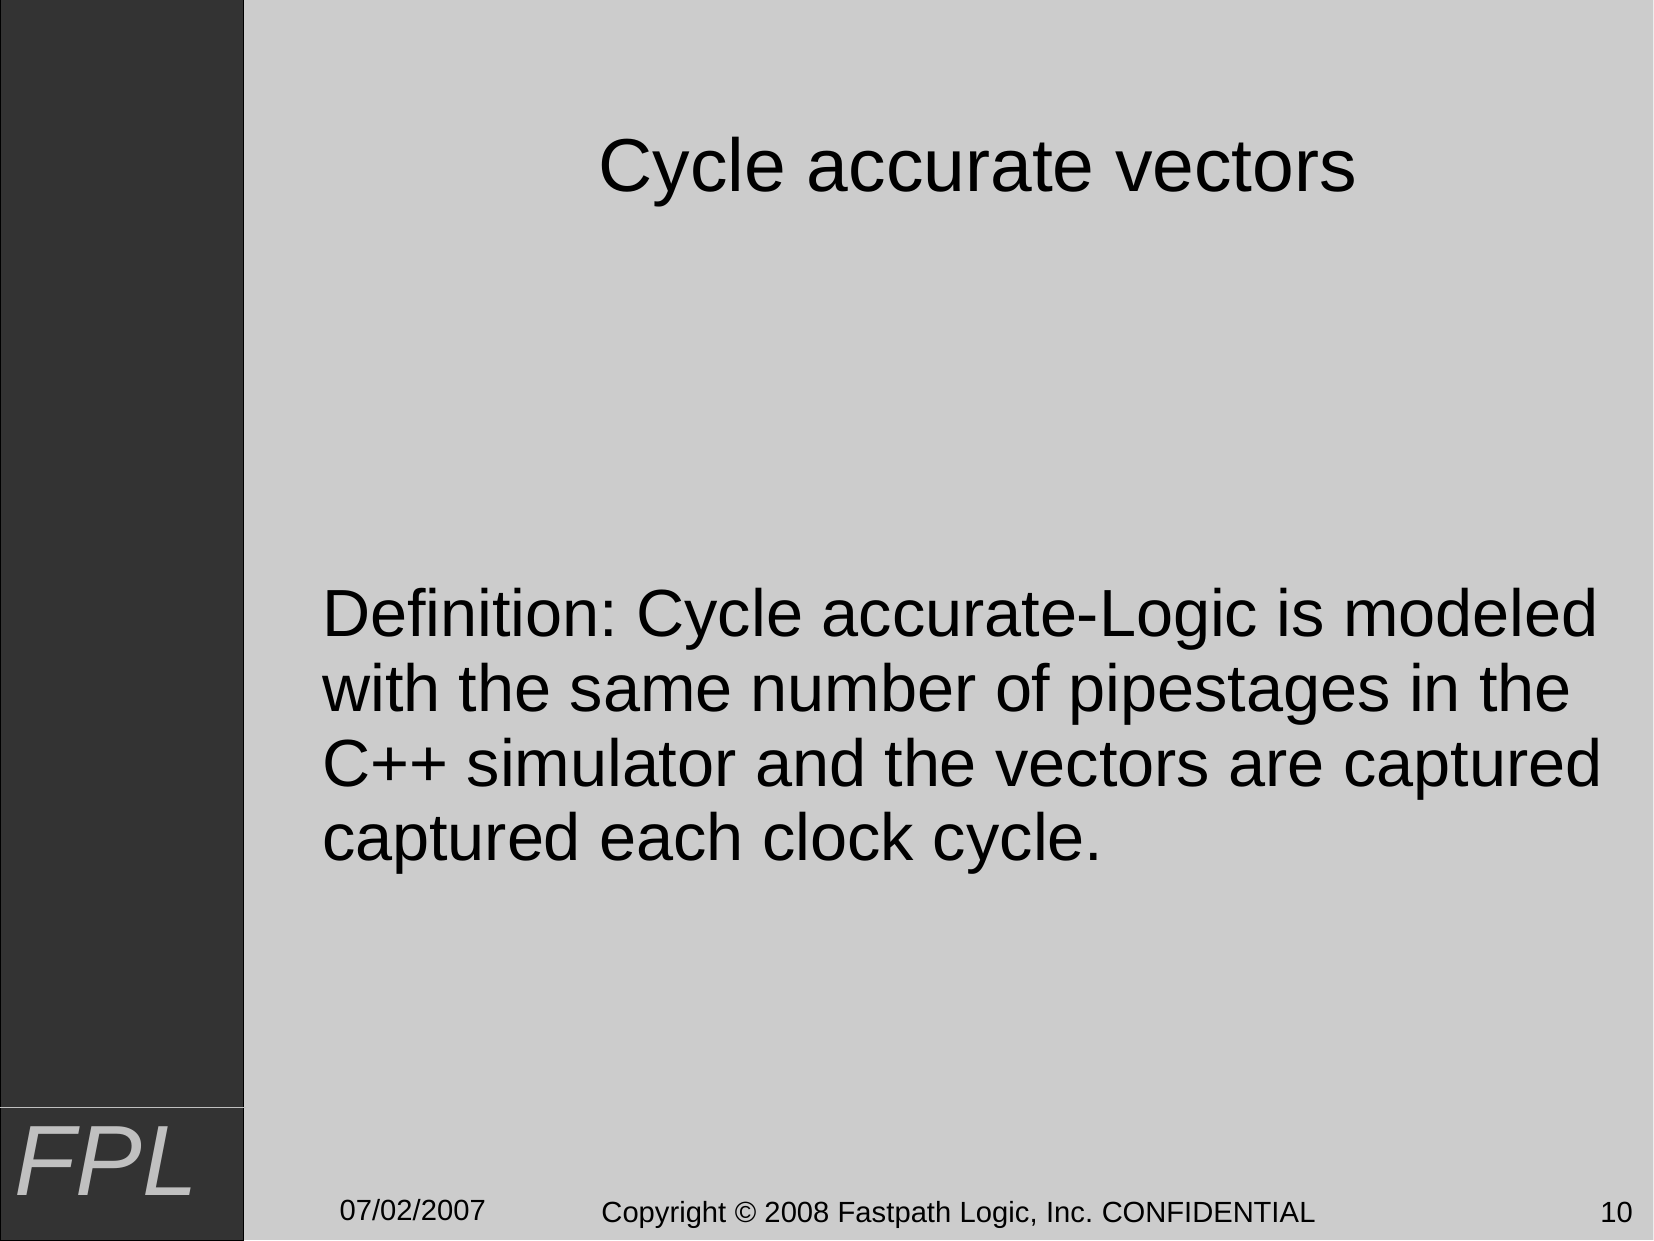

# Cycle accurate vectors
Definition: Cycle accurate-Logic is modeled with the same number of pipestages in the C++ simulator and the vectors are captured captured each clock cycle.
07/02/2007
10
© 2007 FASTPATH LOGIC INC.